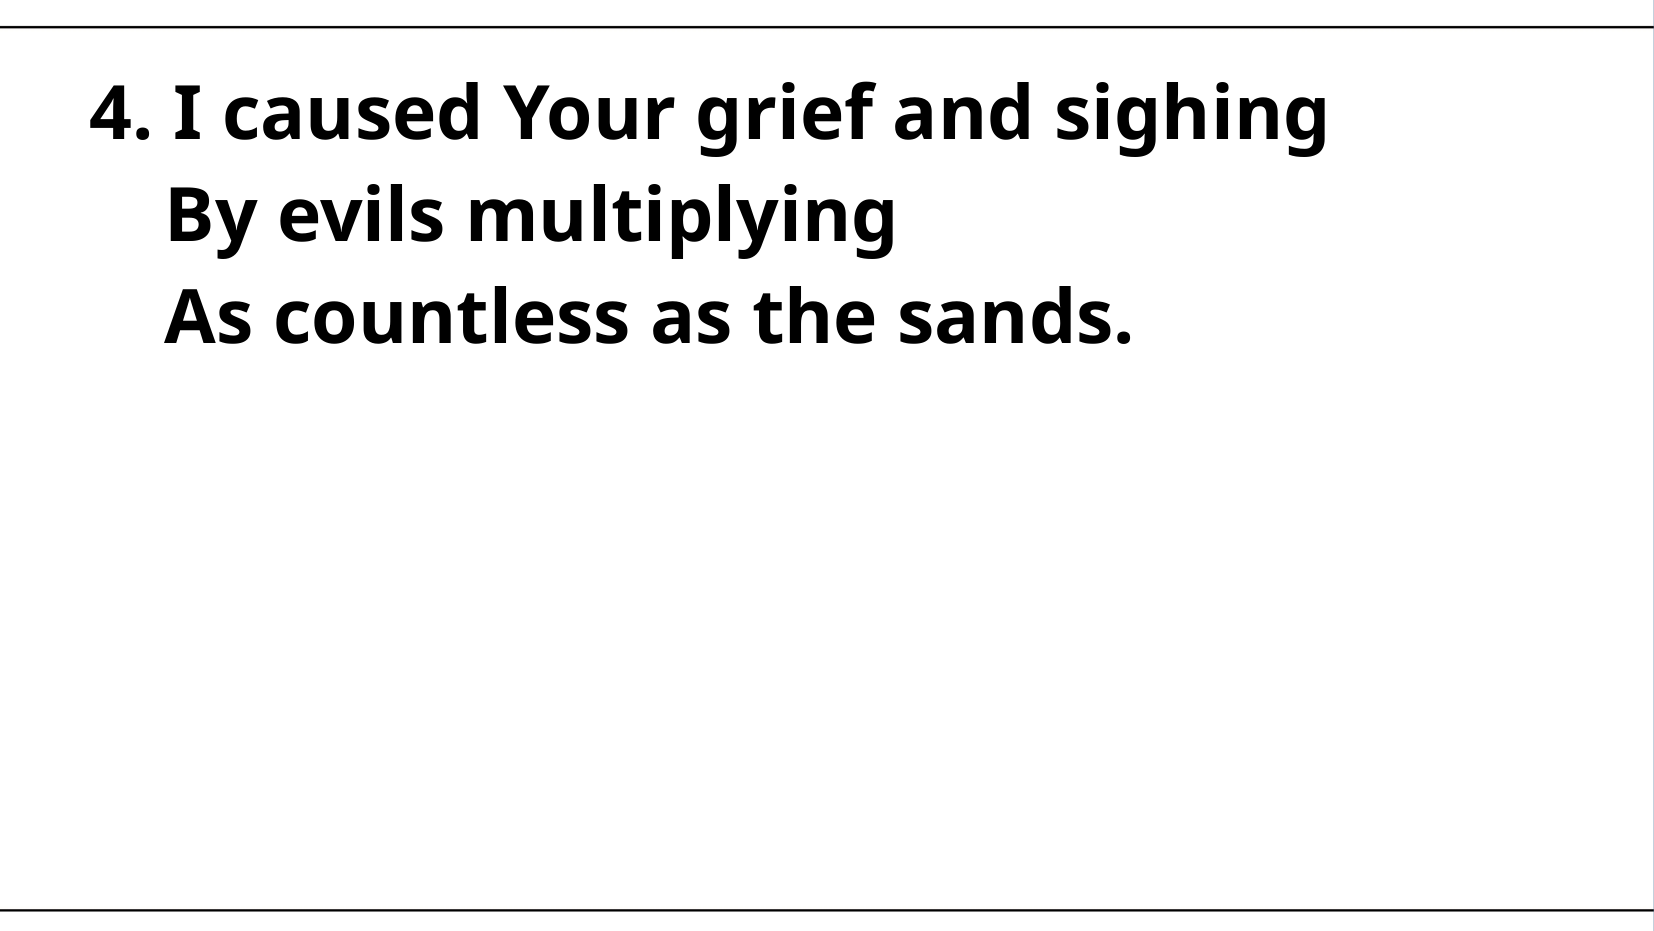

4. I caused Your grief and sighing
By evils multiplying
As countless as the sands.